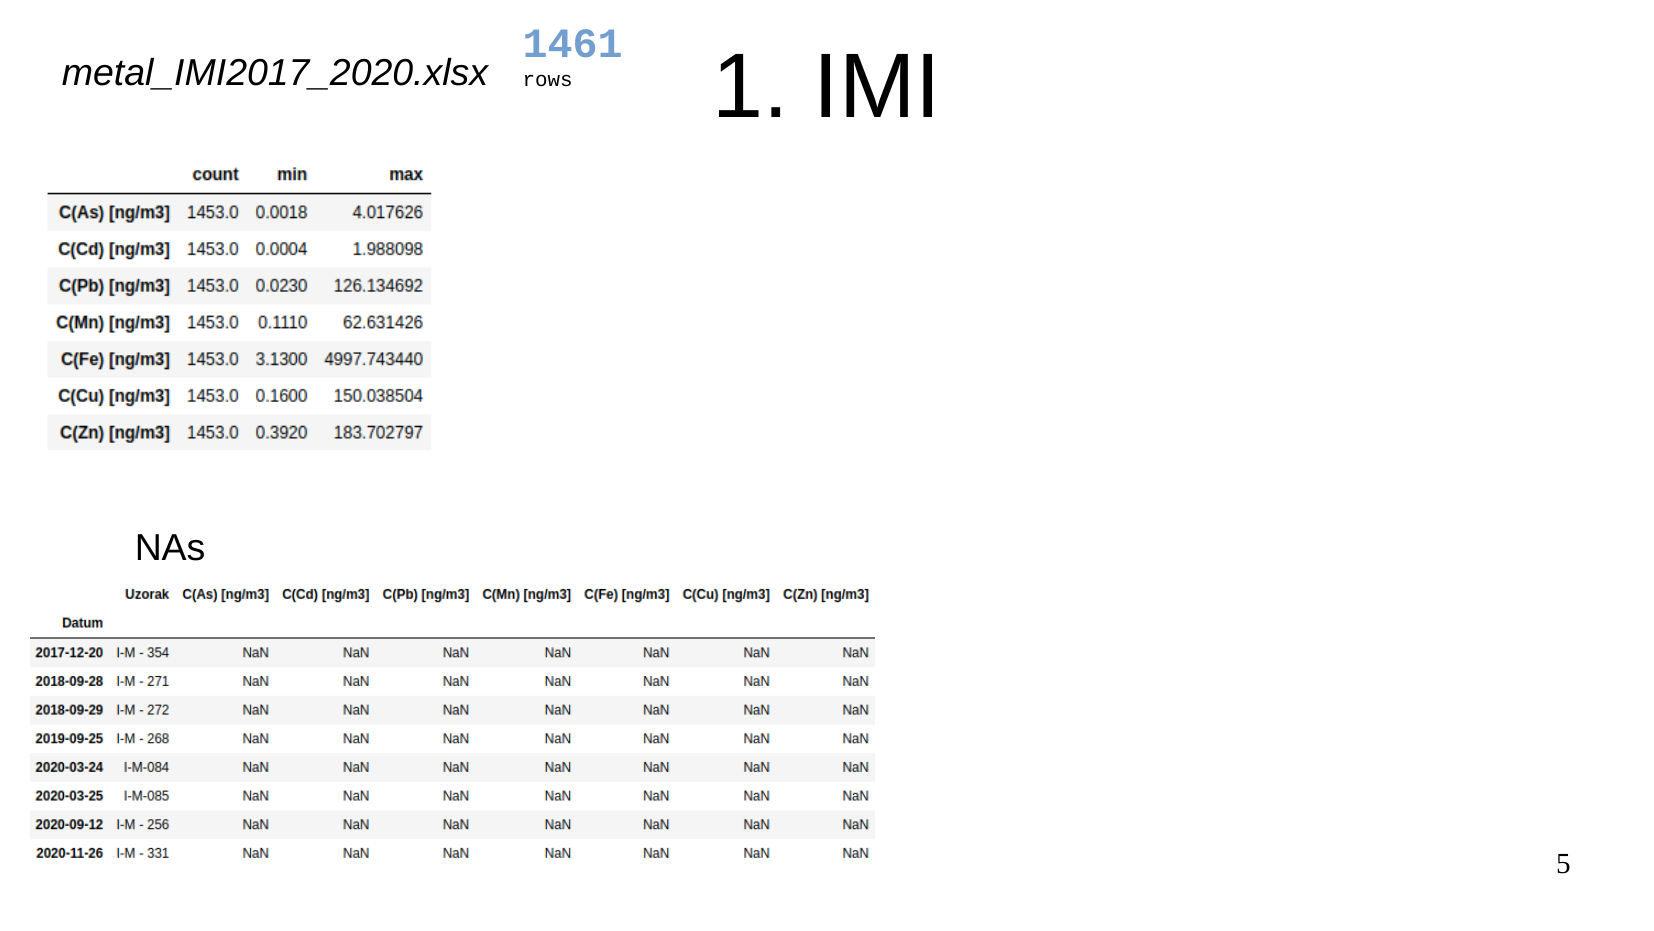

# 1. IMI
1461 rows
metal_IMI2017_2020.xlsx
NAs
5